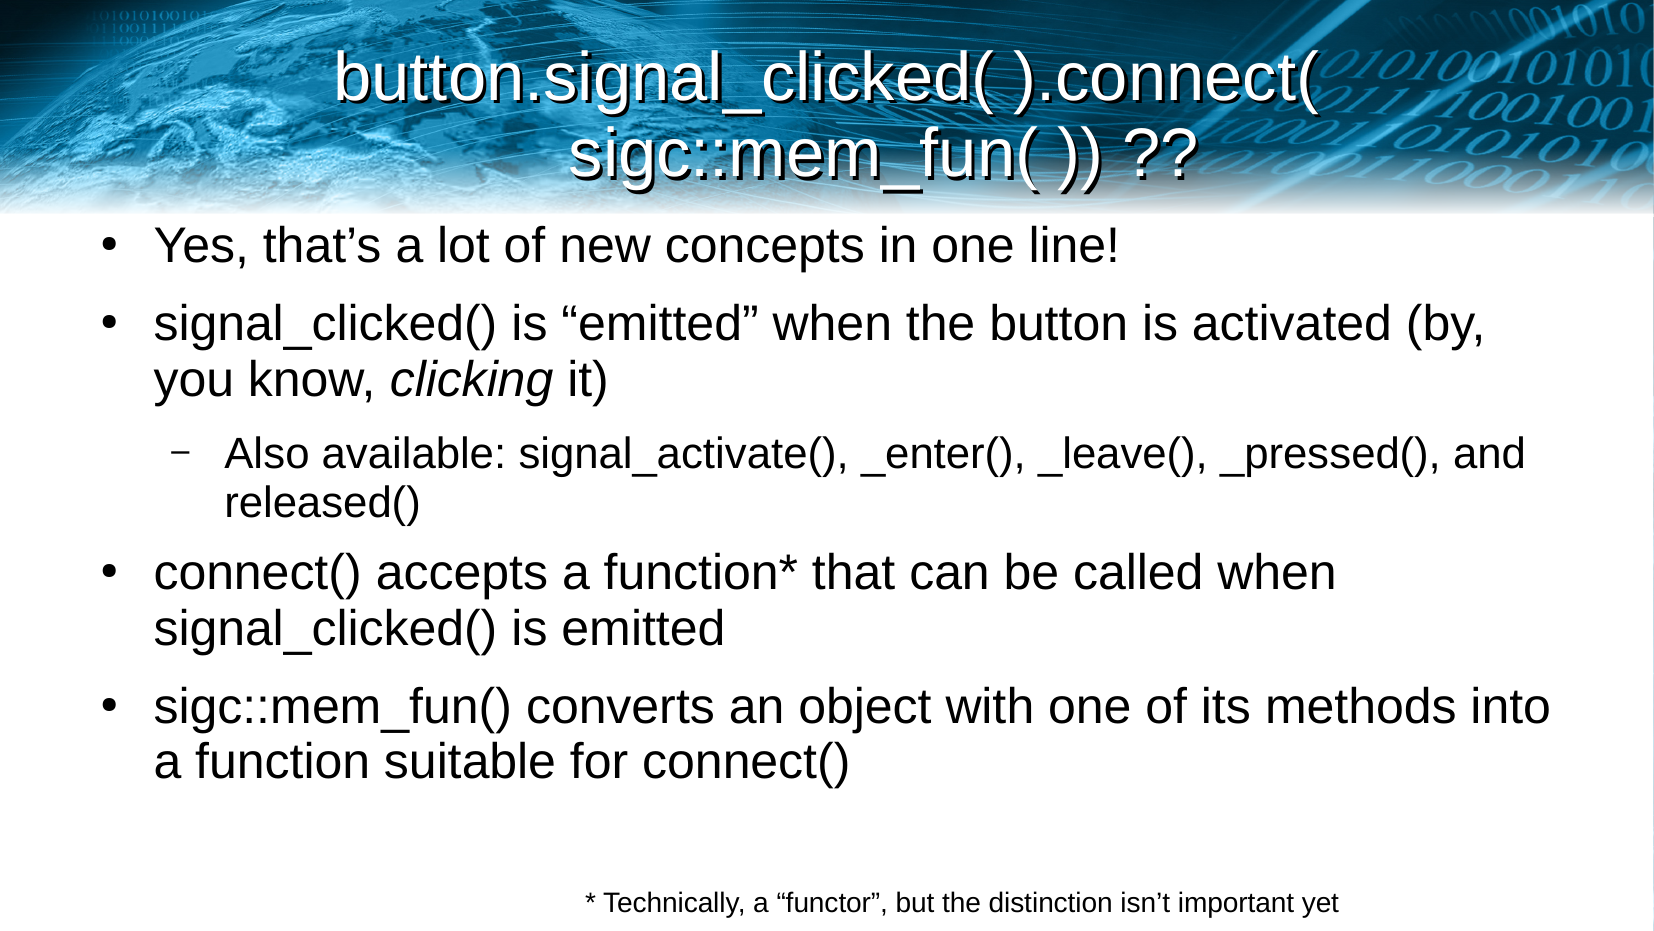

# button.signal_clicked( ).connect( sigc::mem_fun( )) ??
Yes, that’s a lot of new concepts in one line!
signal_clicked() is “emitted” when the button is activated (by, you know, clicking it)
Also available: signal_activate(), _enter(), _leave(), _pressed(), and released()
connect() accepts a function* that can be called when signal_clicked() is emitted
sigc::mem_fun() converts an object with one of its methods into a function suitable for connect()
* Technically, a “functor”, but the distinction isn’t important yet